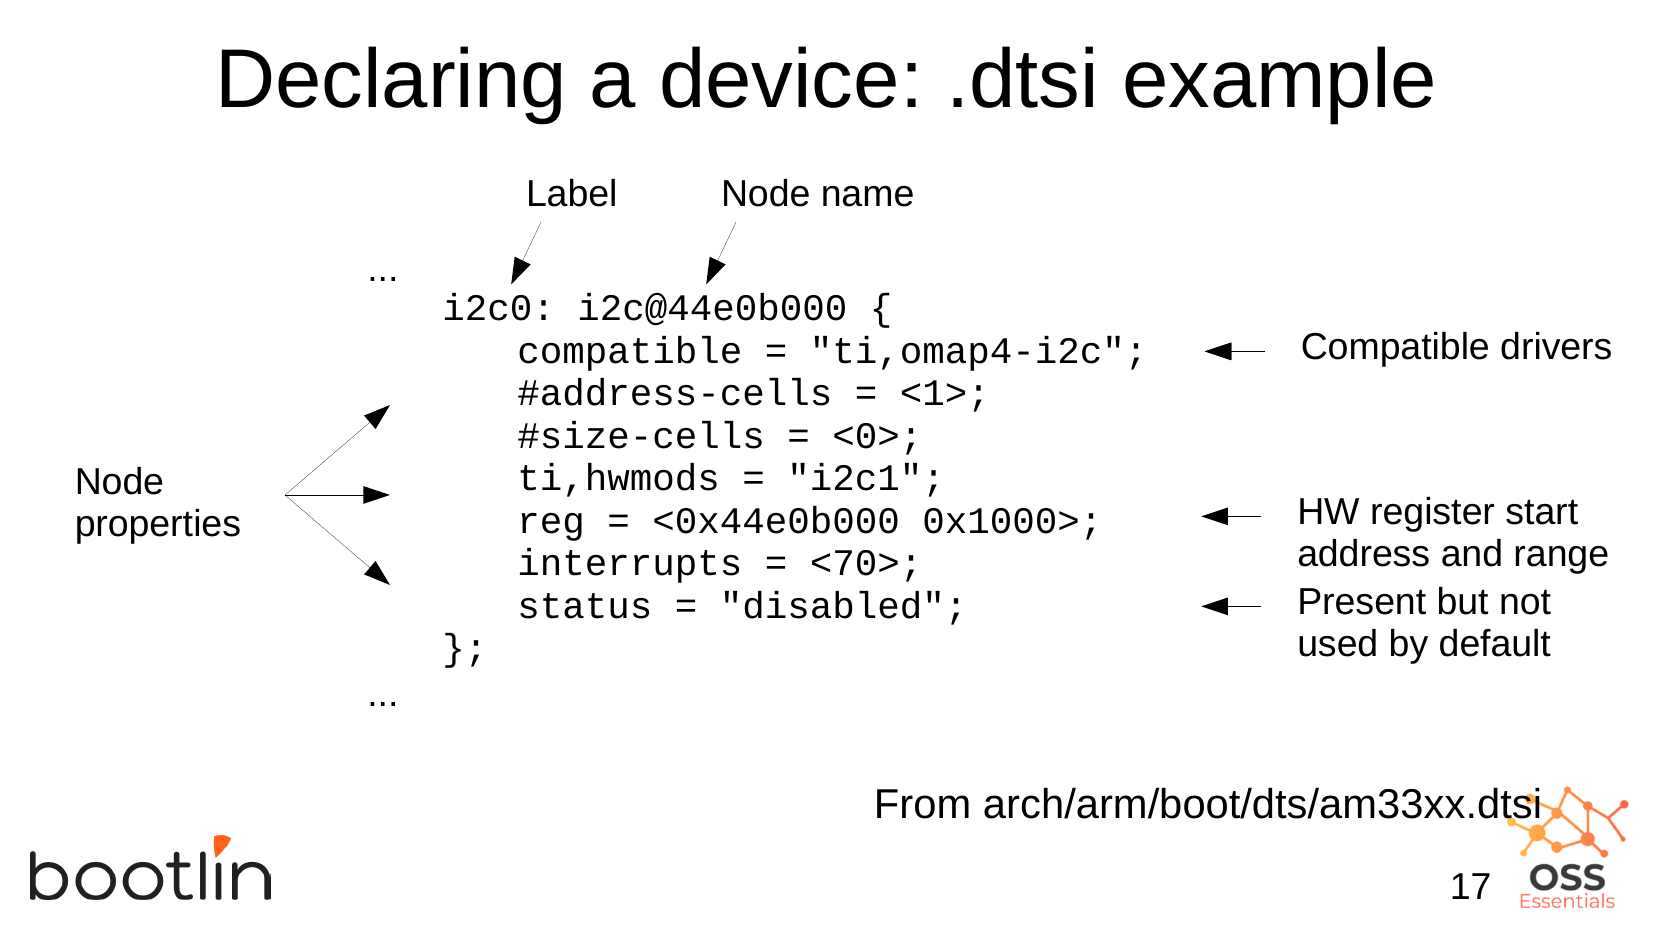

# Declaring a device: .dtsi example
Label
Node name
...
	i2c0: i2c@44e0b000 {
		compatible = "ti,omap4-i2c";
		#address-cells = <1>;
		#size-cells = <0>;
		ti,hwmods = "i2c1";
		reg = <0x44e0b000 0x1000>;
		interrupts = <70>;
		status = "disabled";
	};
...
Compatible drivers
Node
properties
HW register start
address and range
Present but not
used by default
From arch/arm/boot/dts/am33xx.dtsi